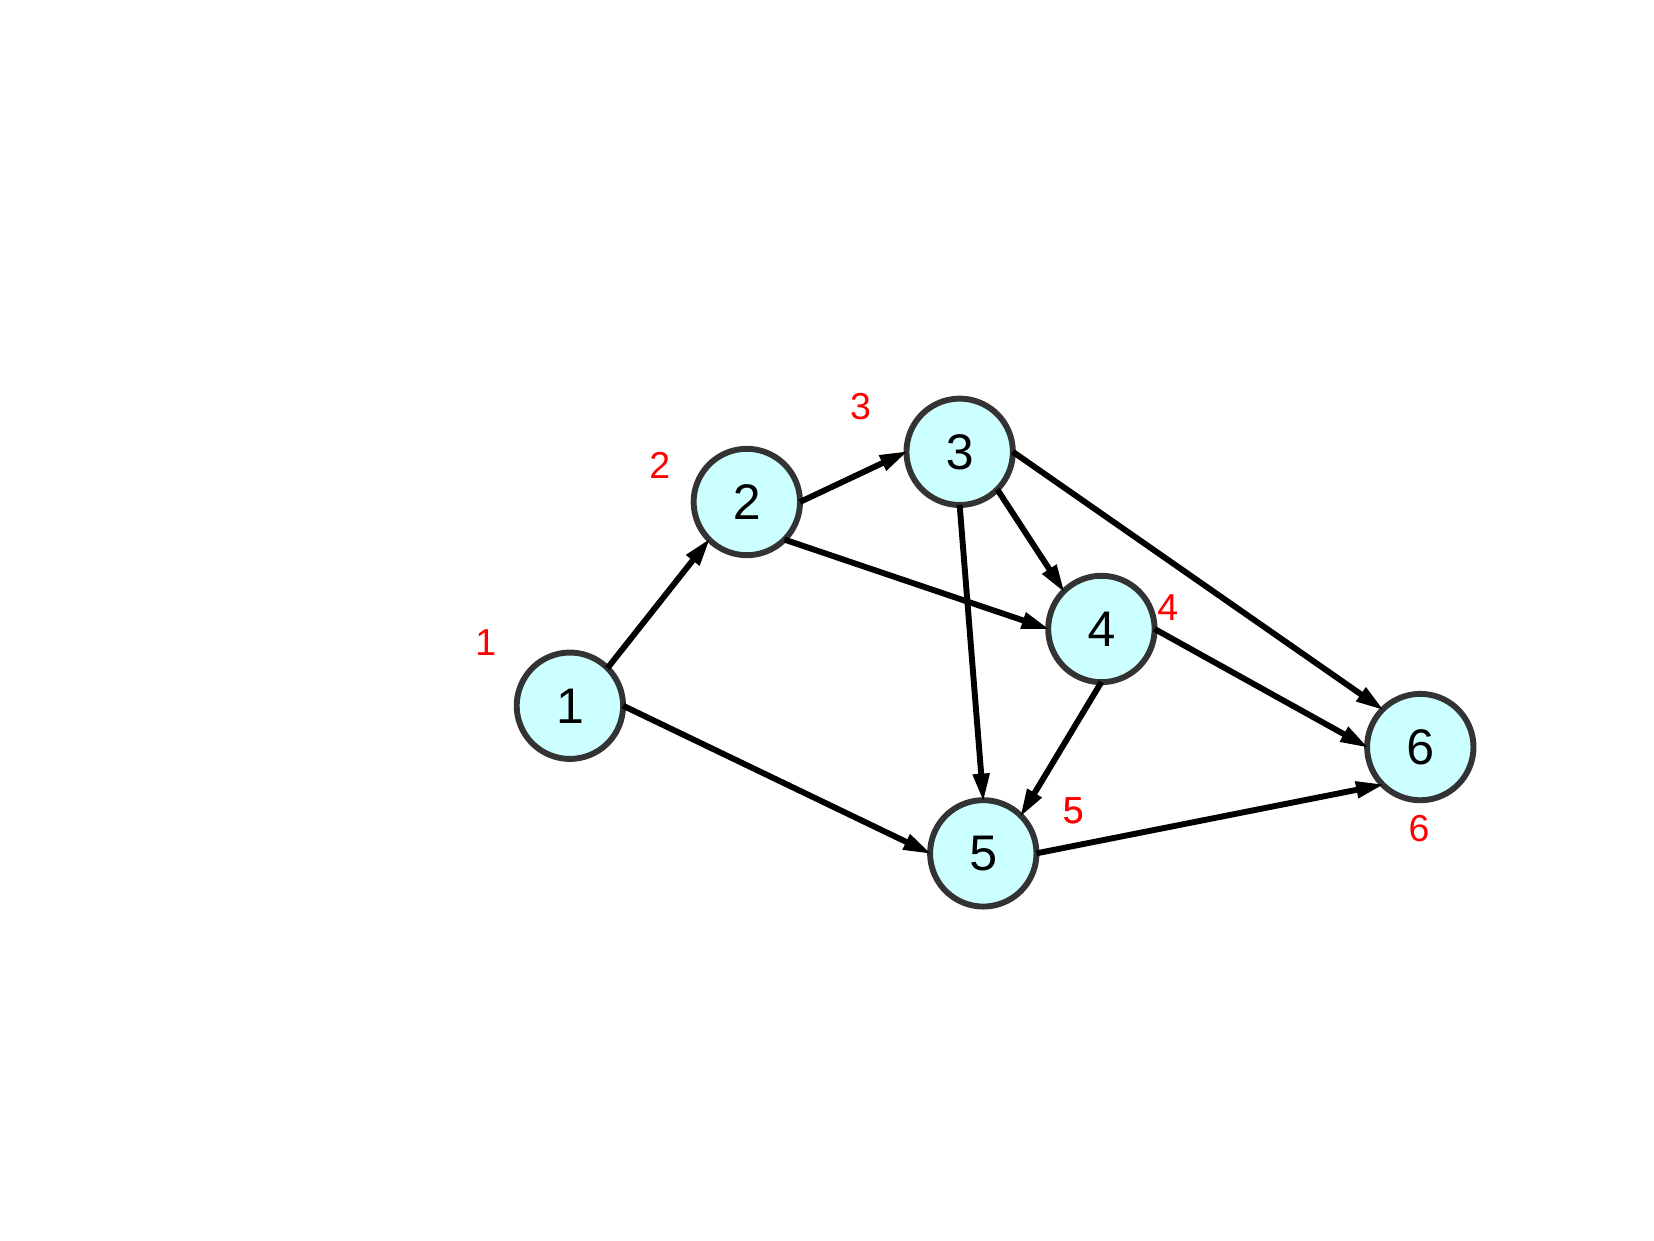

#
3
3
2
2
4
4
1
1
6
5
5
5
6